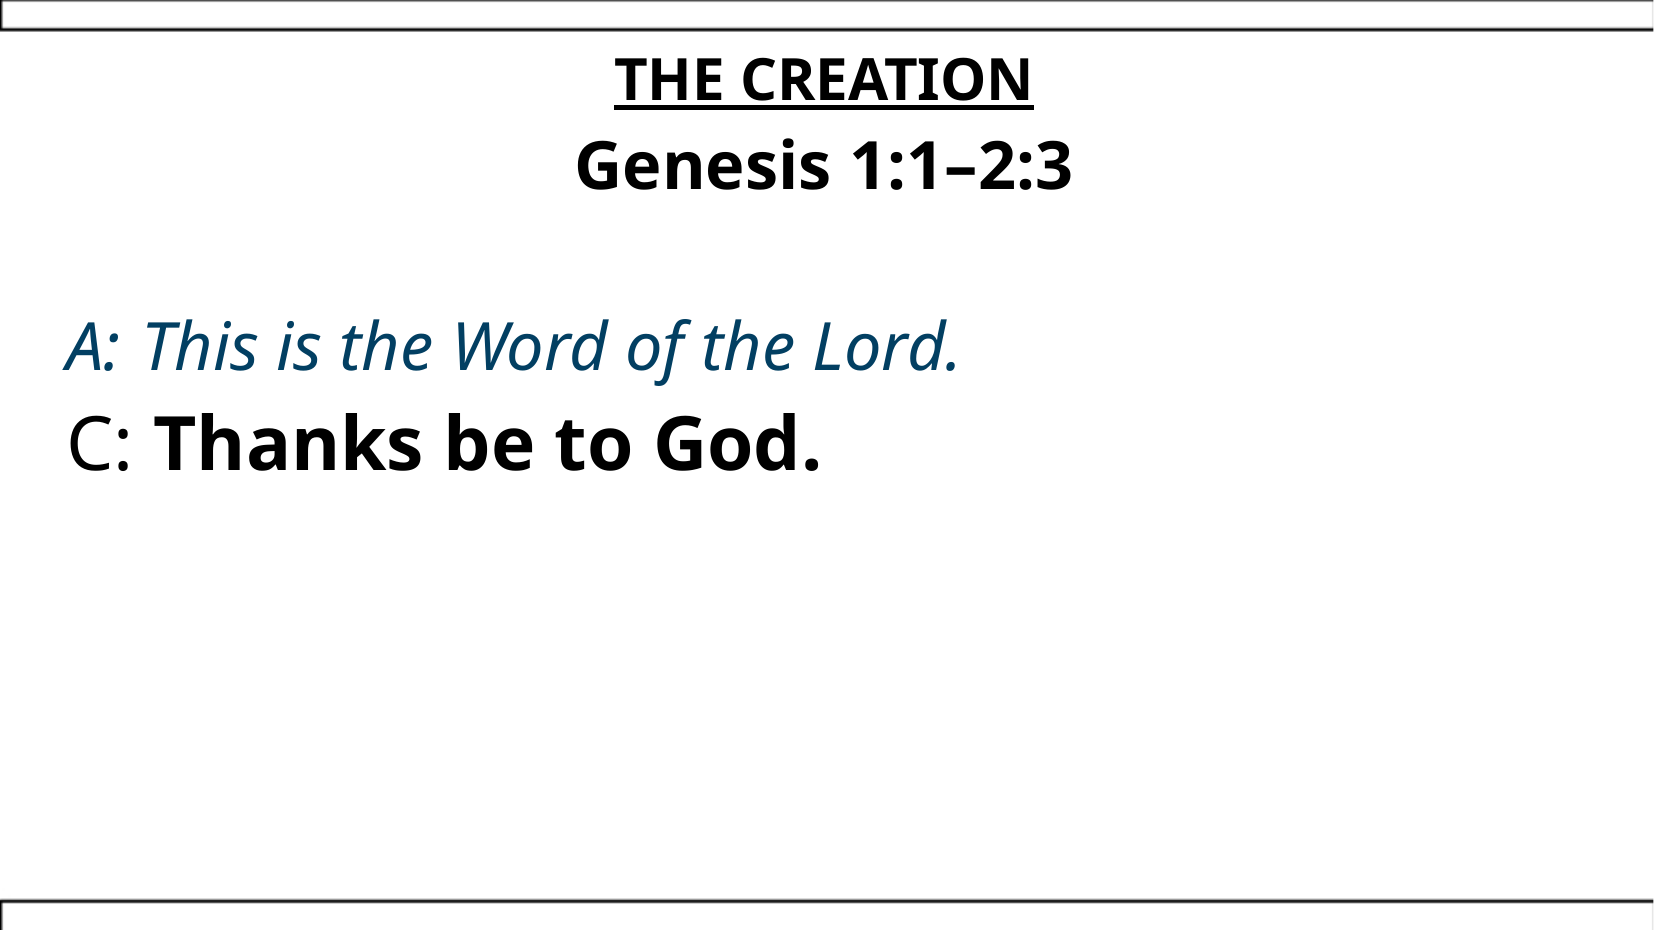

THE CREATION
Genesis 1:1–2:3
A:	This is the Word of the Lord.
C: Thanks be to God.